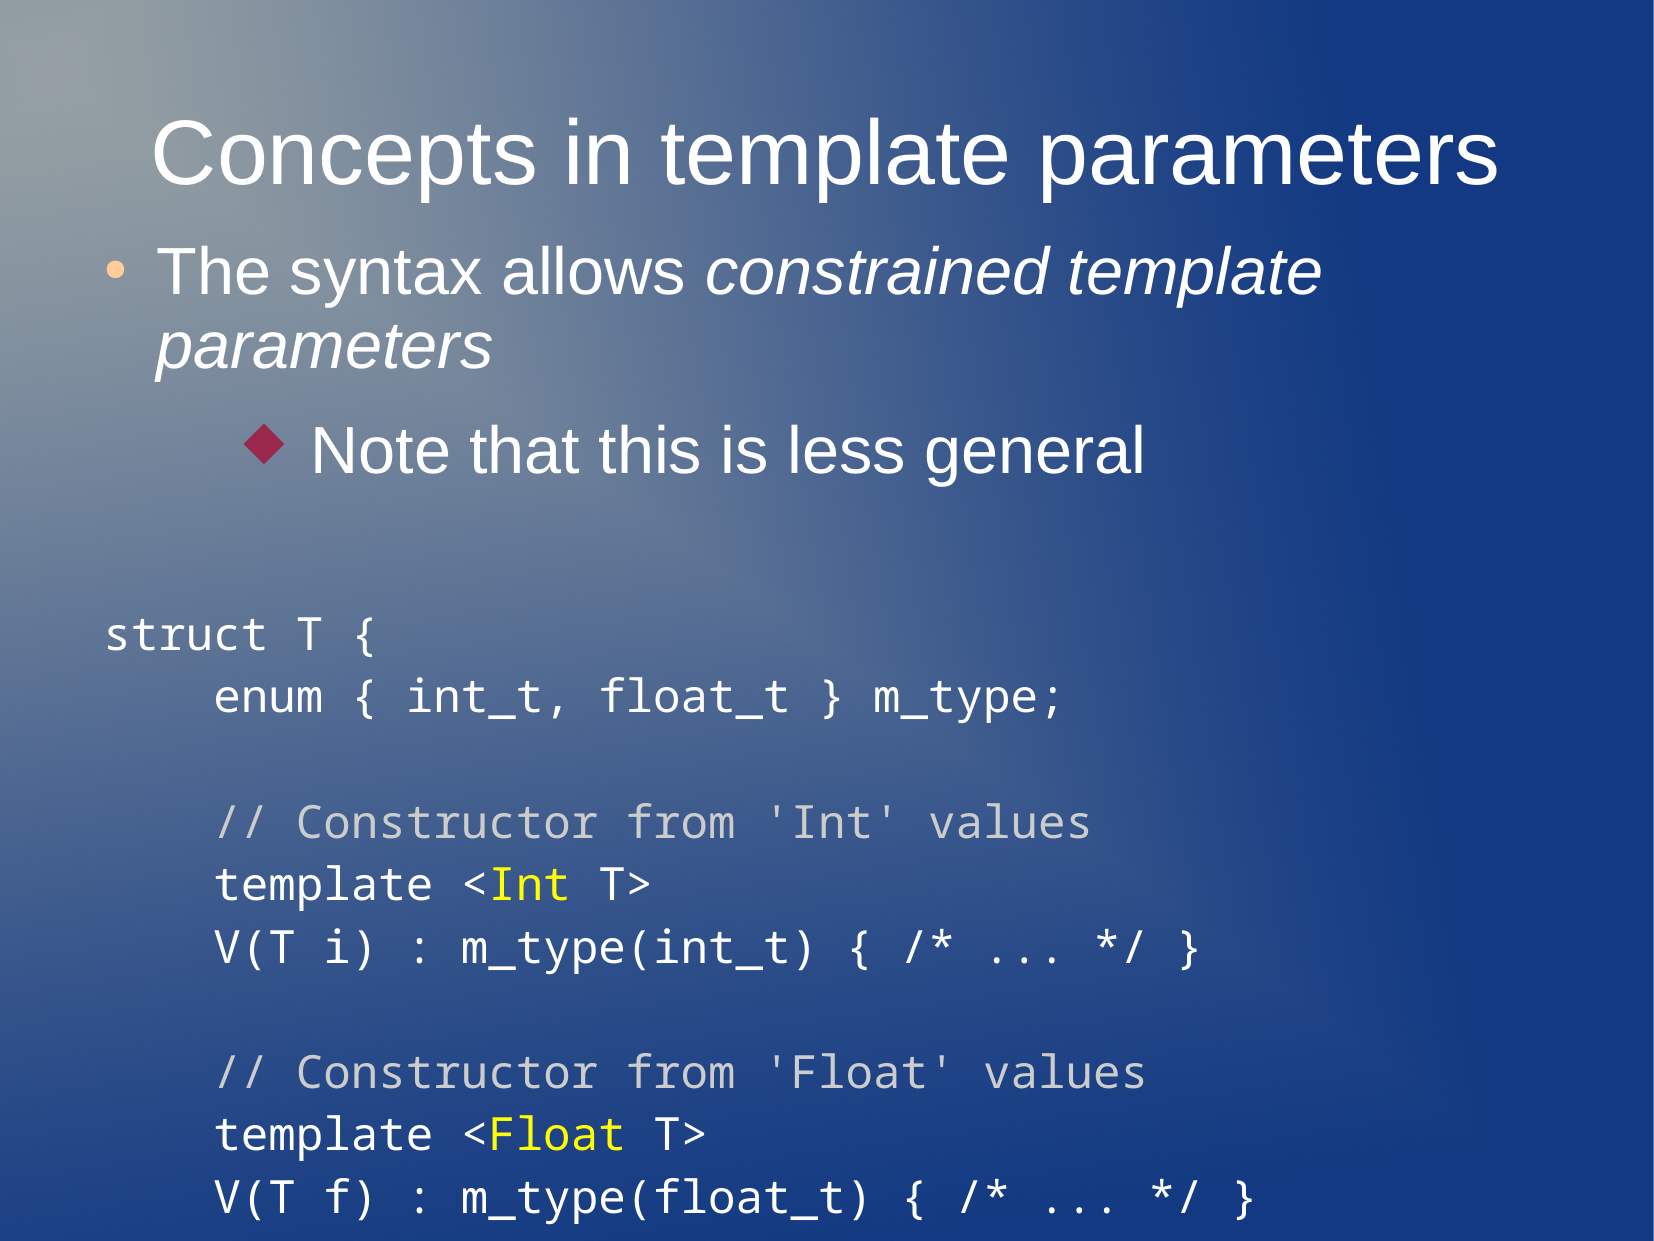

# Concepts in template parameters
The syntax allows constrained template parameters
Note that this is less general
struct T {
 enum { int_t, float_t } m_type;
 // Constructor from 'Int' values
 template <Int T>
 V(T i) : m_type(int_t) { /* ... */ }
 // Constructor from 'Float' values
 template <Float T>
 V(T f) : m_type(float_t) { /* ... */ }
};